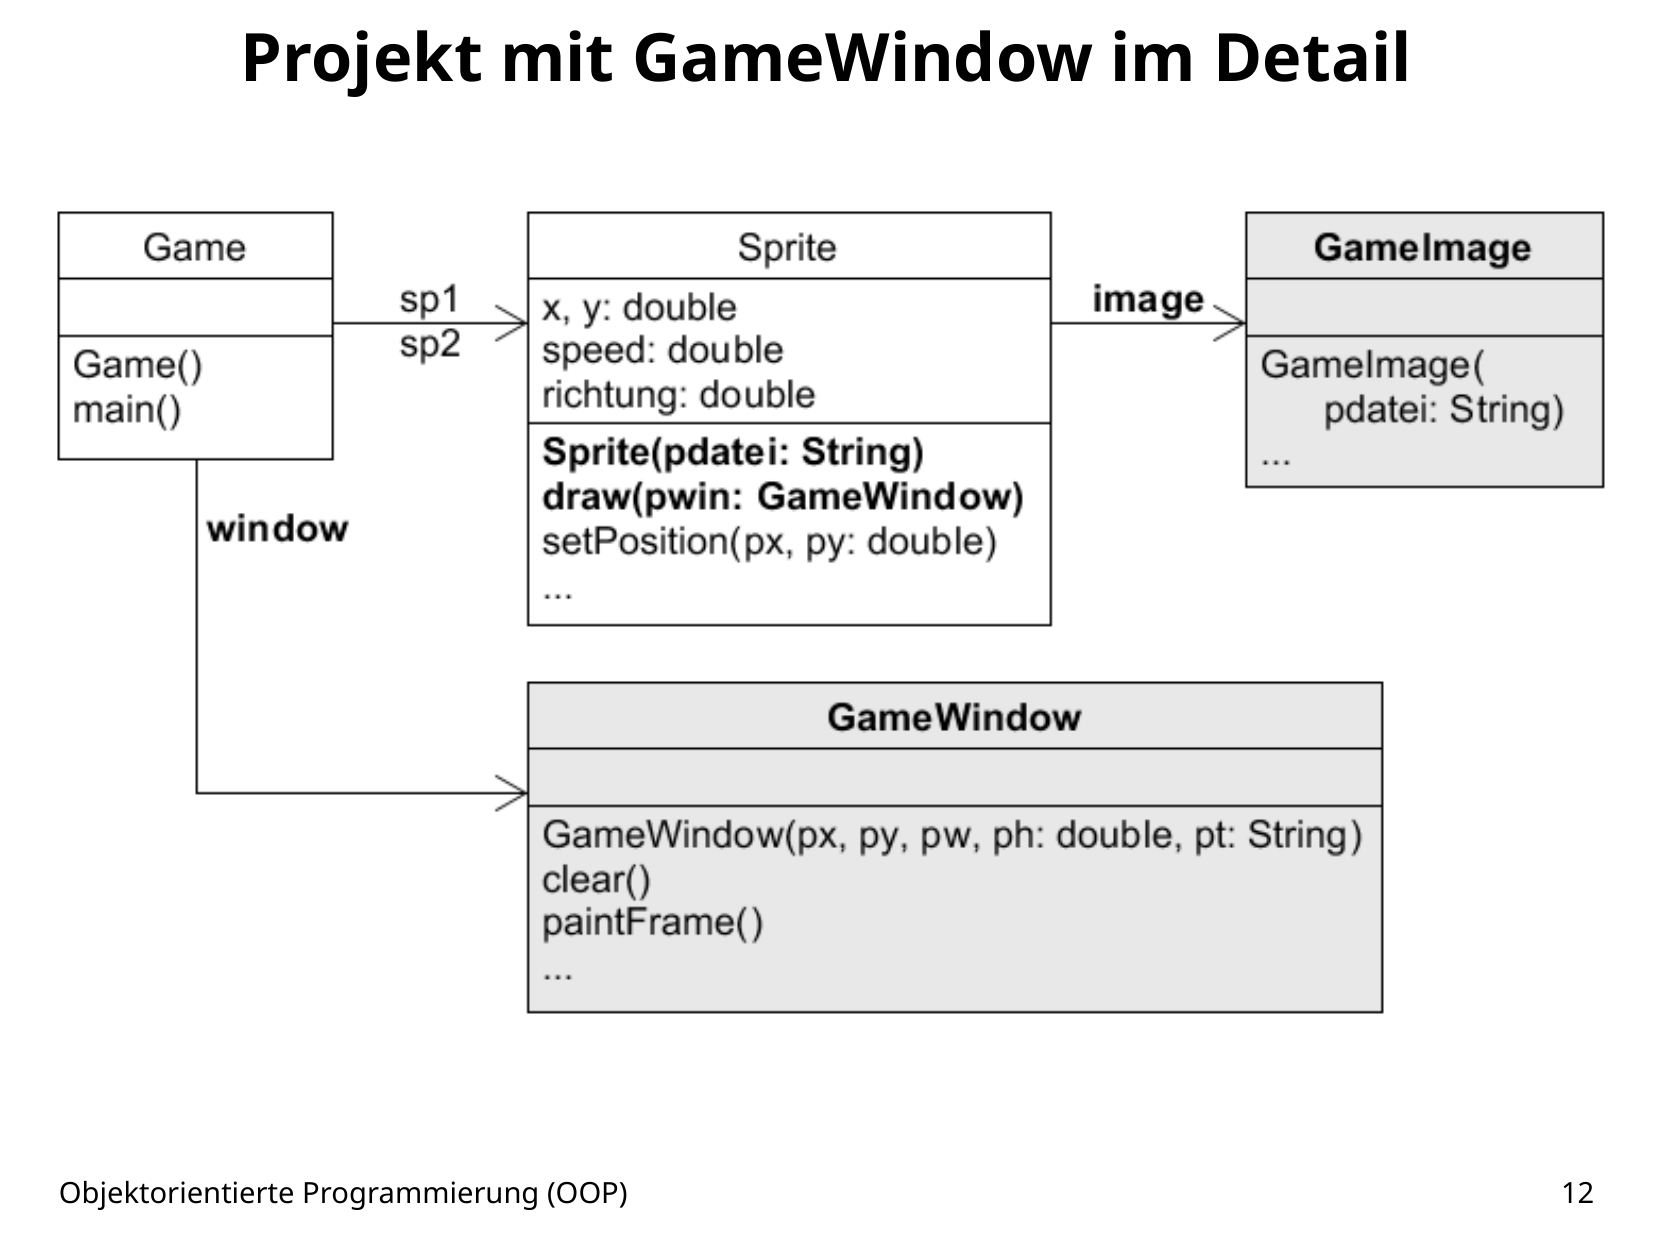

# Projekt mit GameWindow im Detail
Objektorientierte Programmierung (OOP)
12